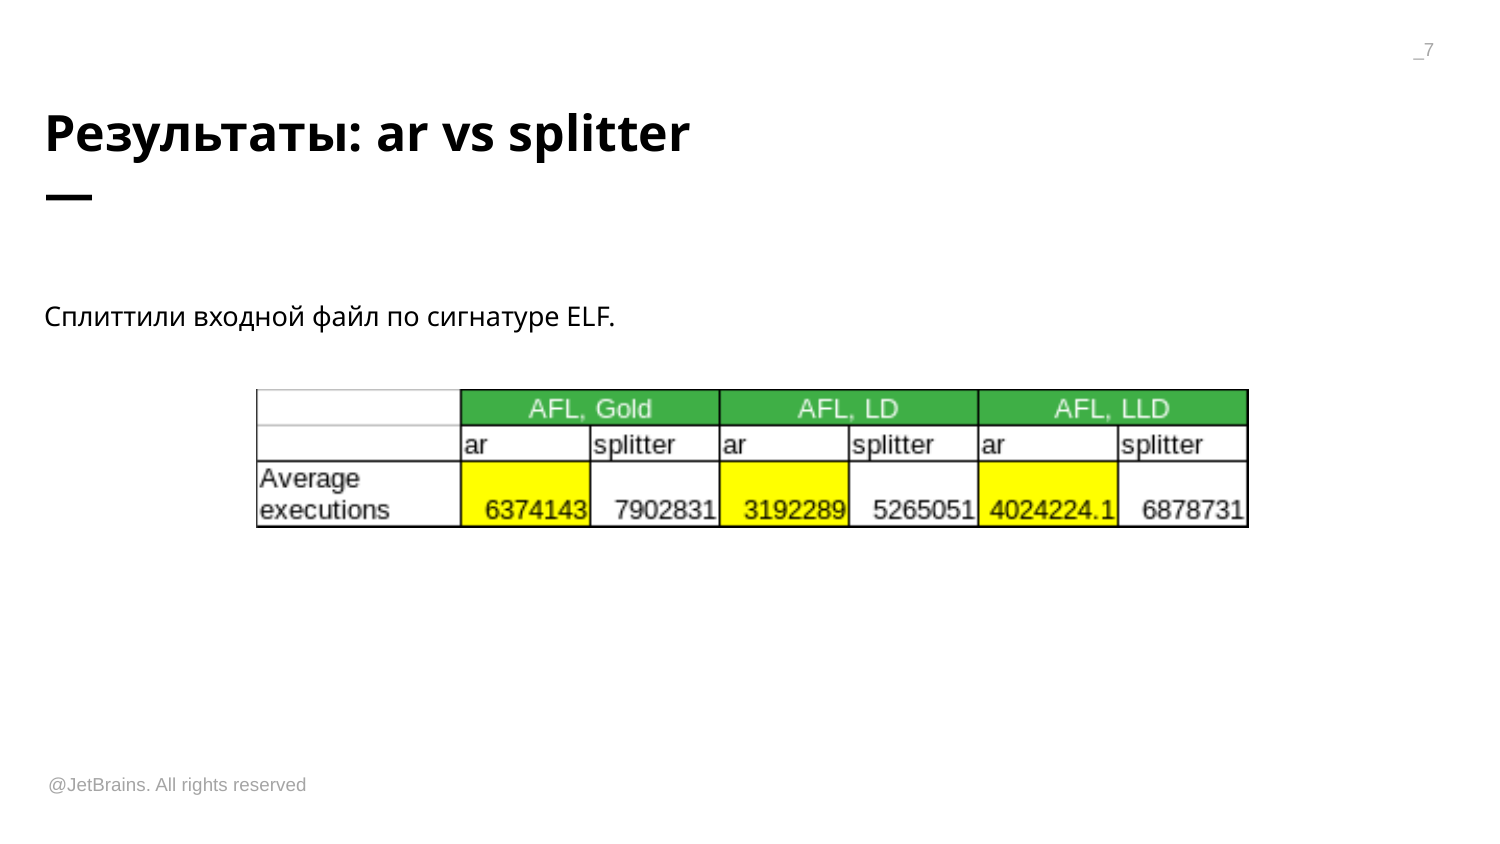

Результаты: ar vs splitter
—
Сплиттили входной файл по сигнатуре ELF.
@JetBrains. All rights reserved